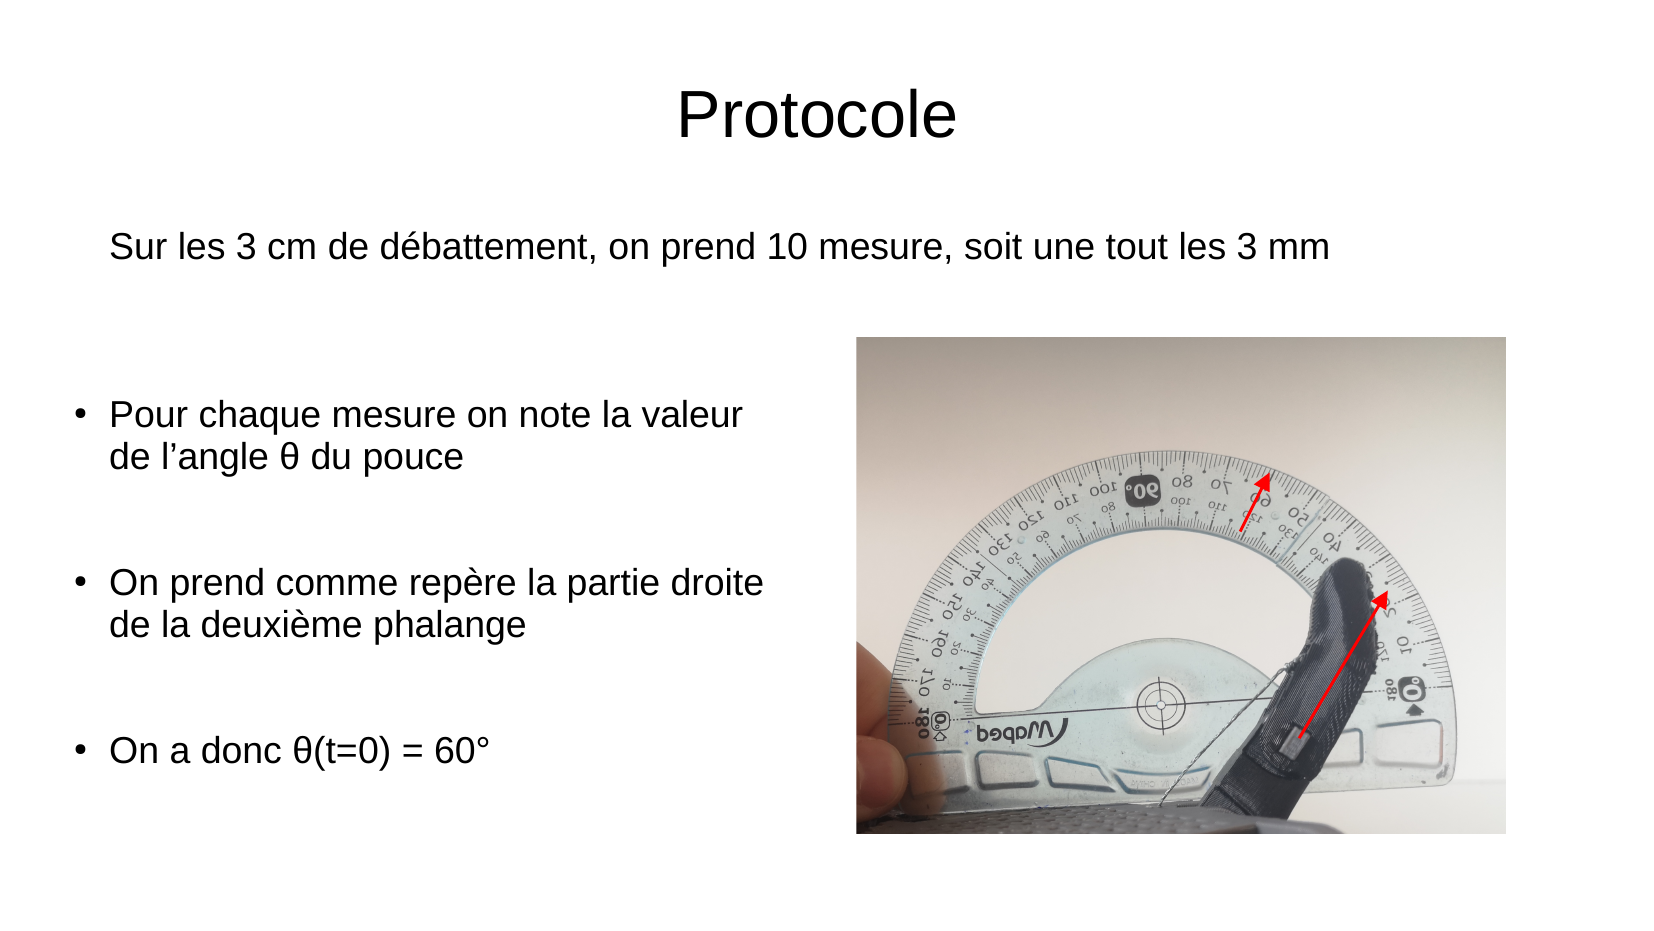

# Protocole
Sur les 3 cm de débattement, on prend 10 mesure, soit une tout les 3 mm
Pour chaque mesure on note la valeur
de l’angle θ du pouce
On prend comme repère la partie droite
de la deuxième phalange
On a donc θ(t=0) = 60°